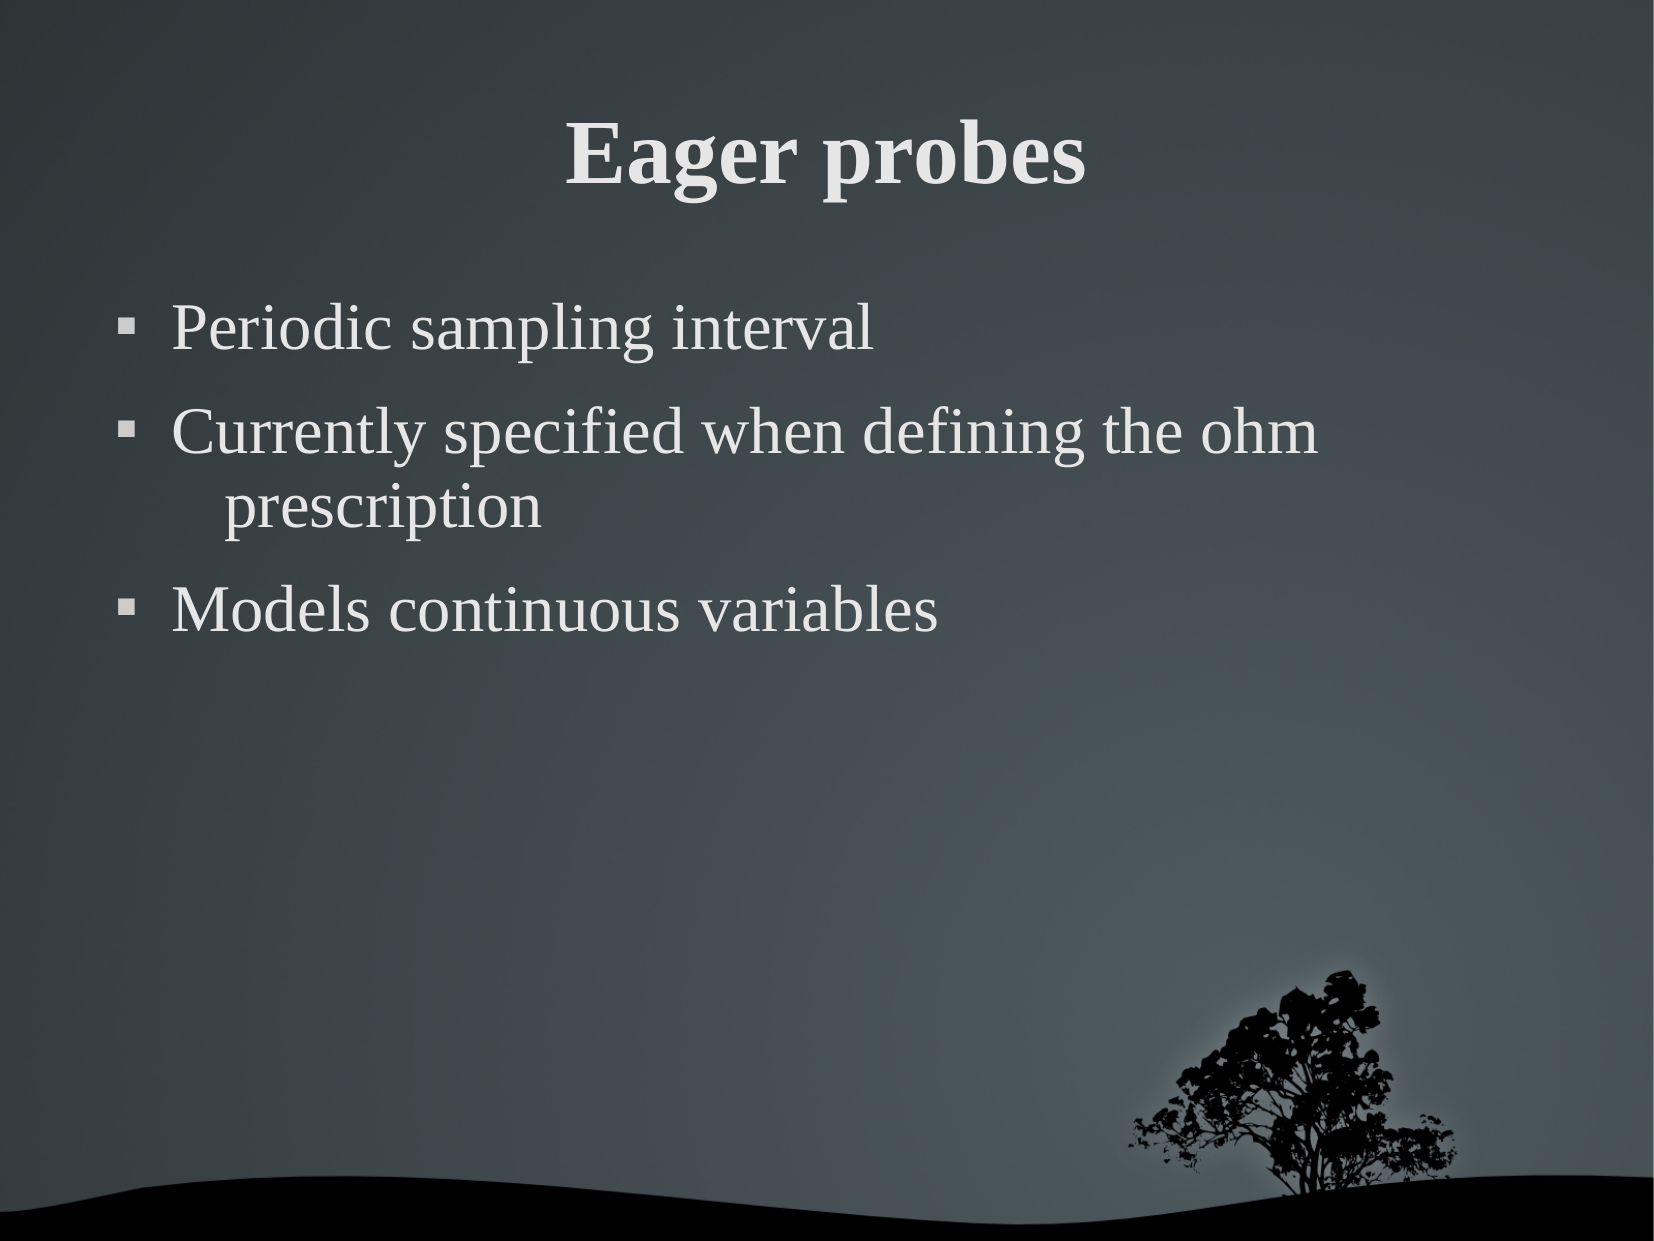

# Eager probes
Periodic sampling interval
Currently specified when defining the ohm prescription
Models continuous variables